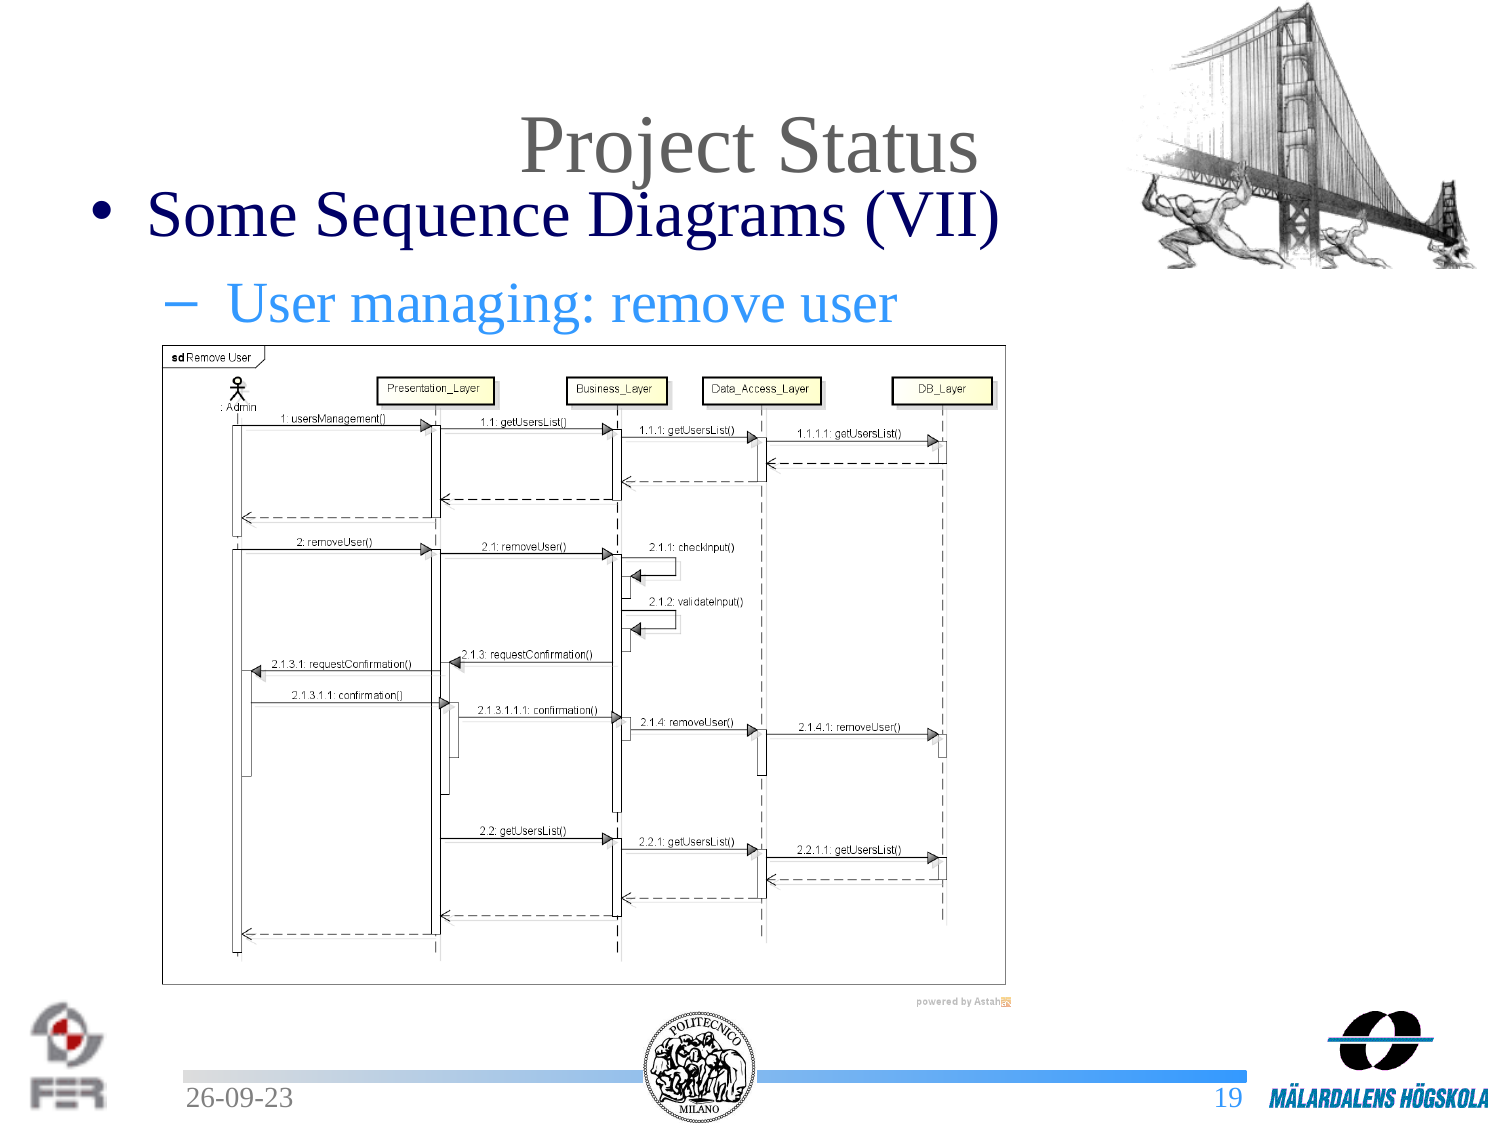

# Project Status
Some Sequence Diagrams (VII)
 User managing: remove user
26-08-21